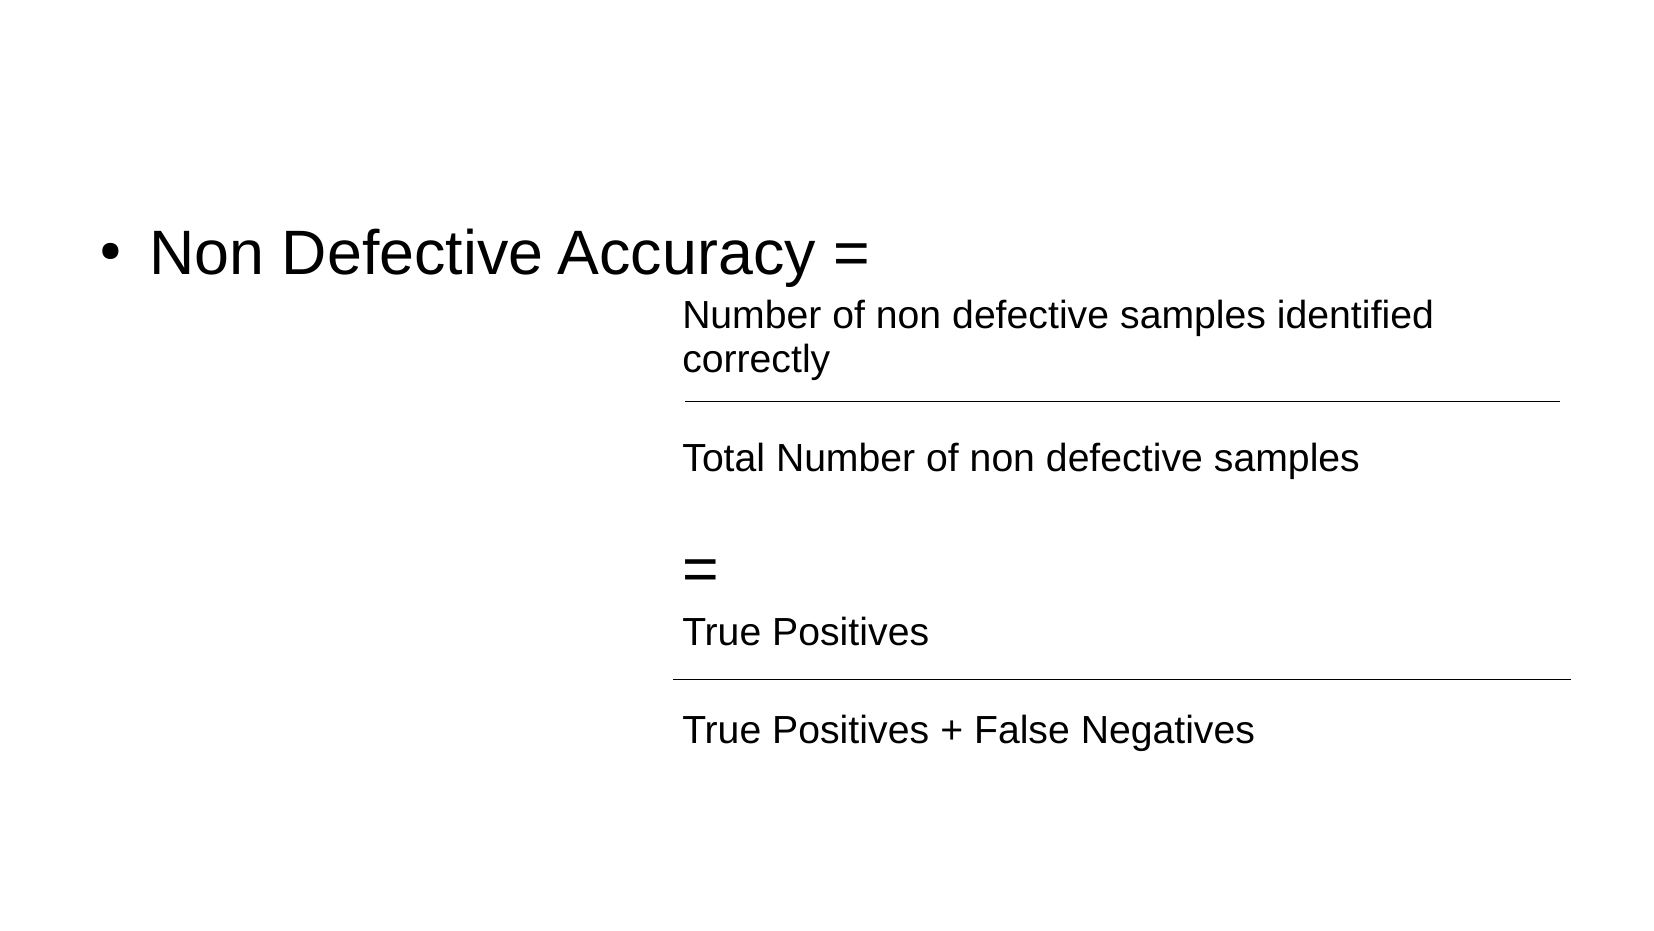

# Non Defective Accuracy =
Number of non defective samples identified correctly
Total Number of non defective samples
=
True Positives
True Positives + False Negatives